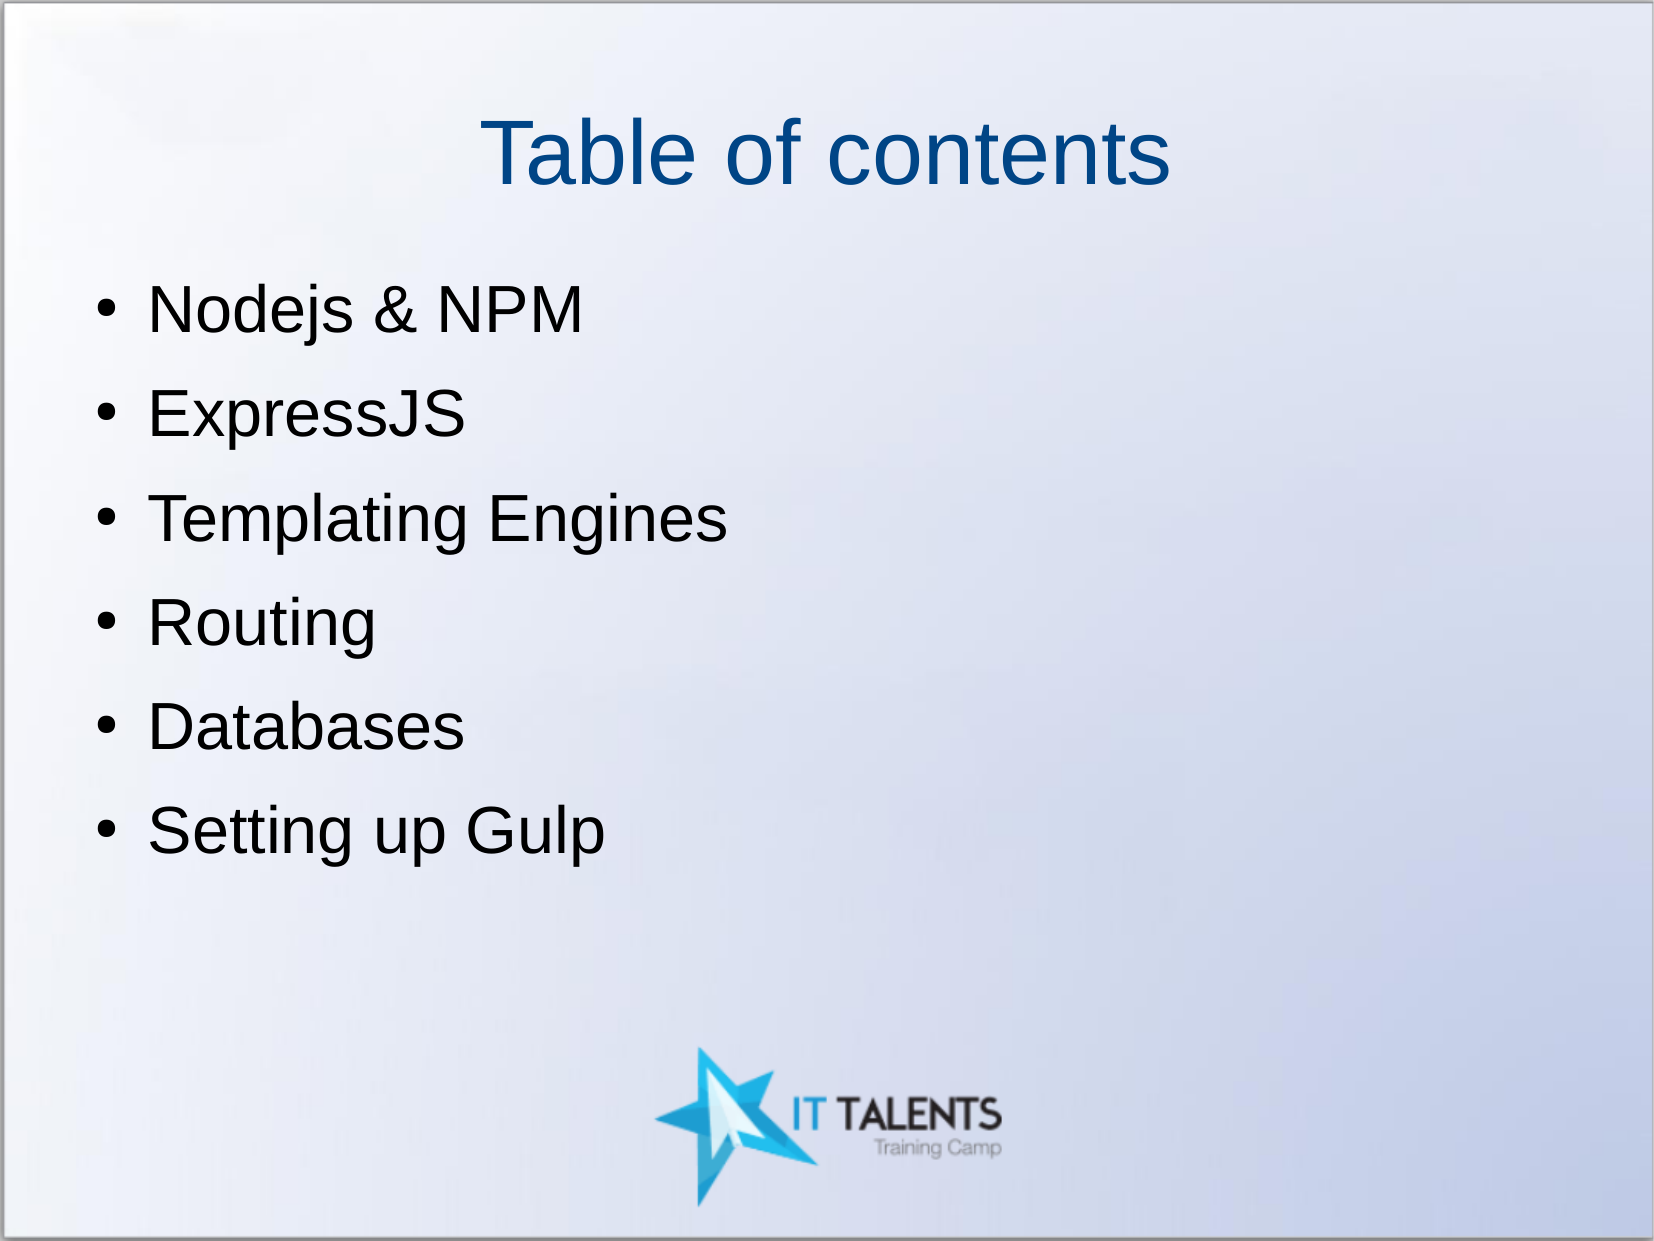

# Table of contents
Nodejs & NPM
ExpressJS
Templating Engines
Routing
Databases
Setting up Gulp